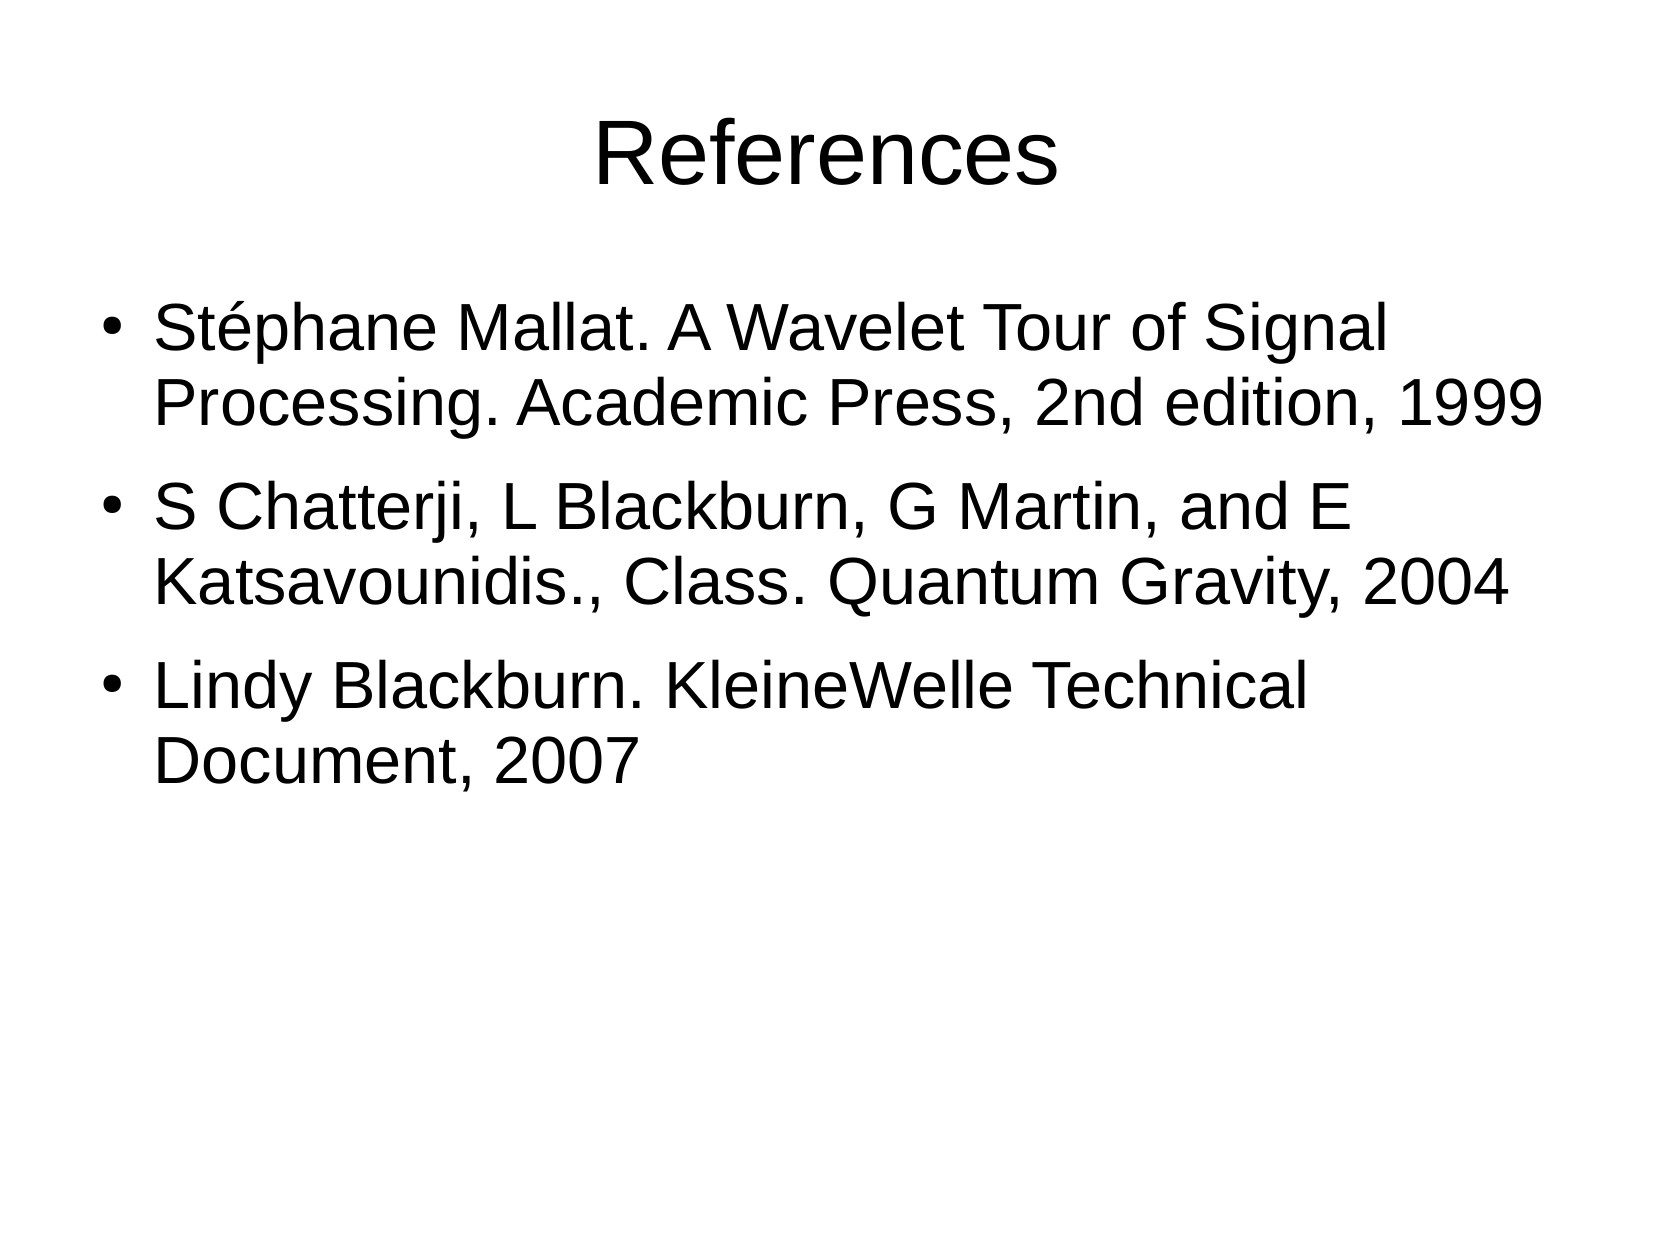

# References
Stéphane Mallat. A Wavelet Tour of Signal Processing. Academic Press, 2nd edition, 1999
S Chatterji, L Blackburn, G Martin, and E Katsavounidis., Class. Quantum Gravity, 2004
Lindy Blackburn. KleineWelle Technical Document, 2007